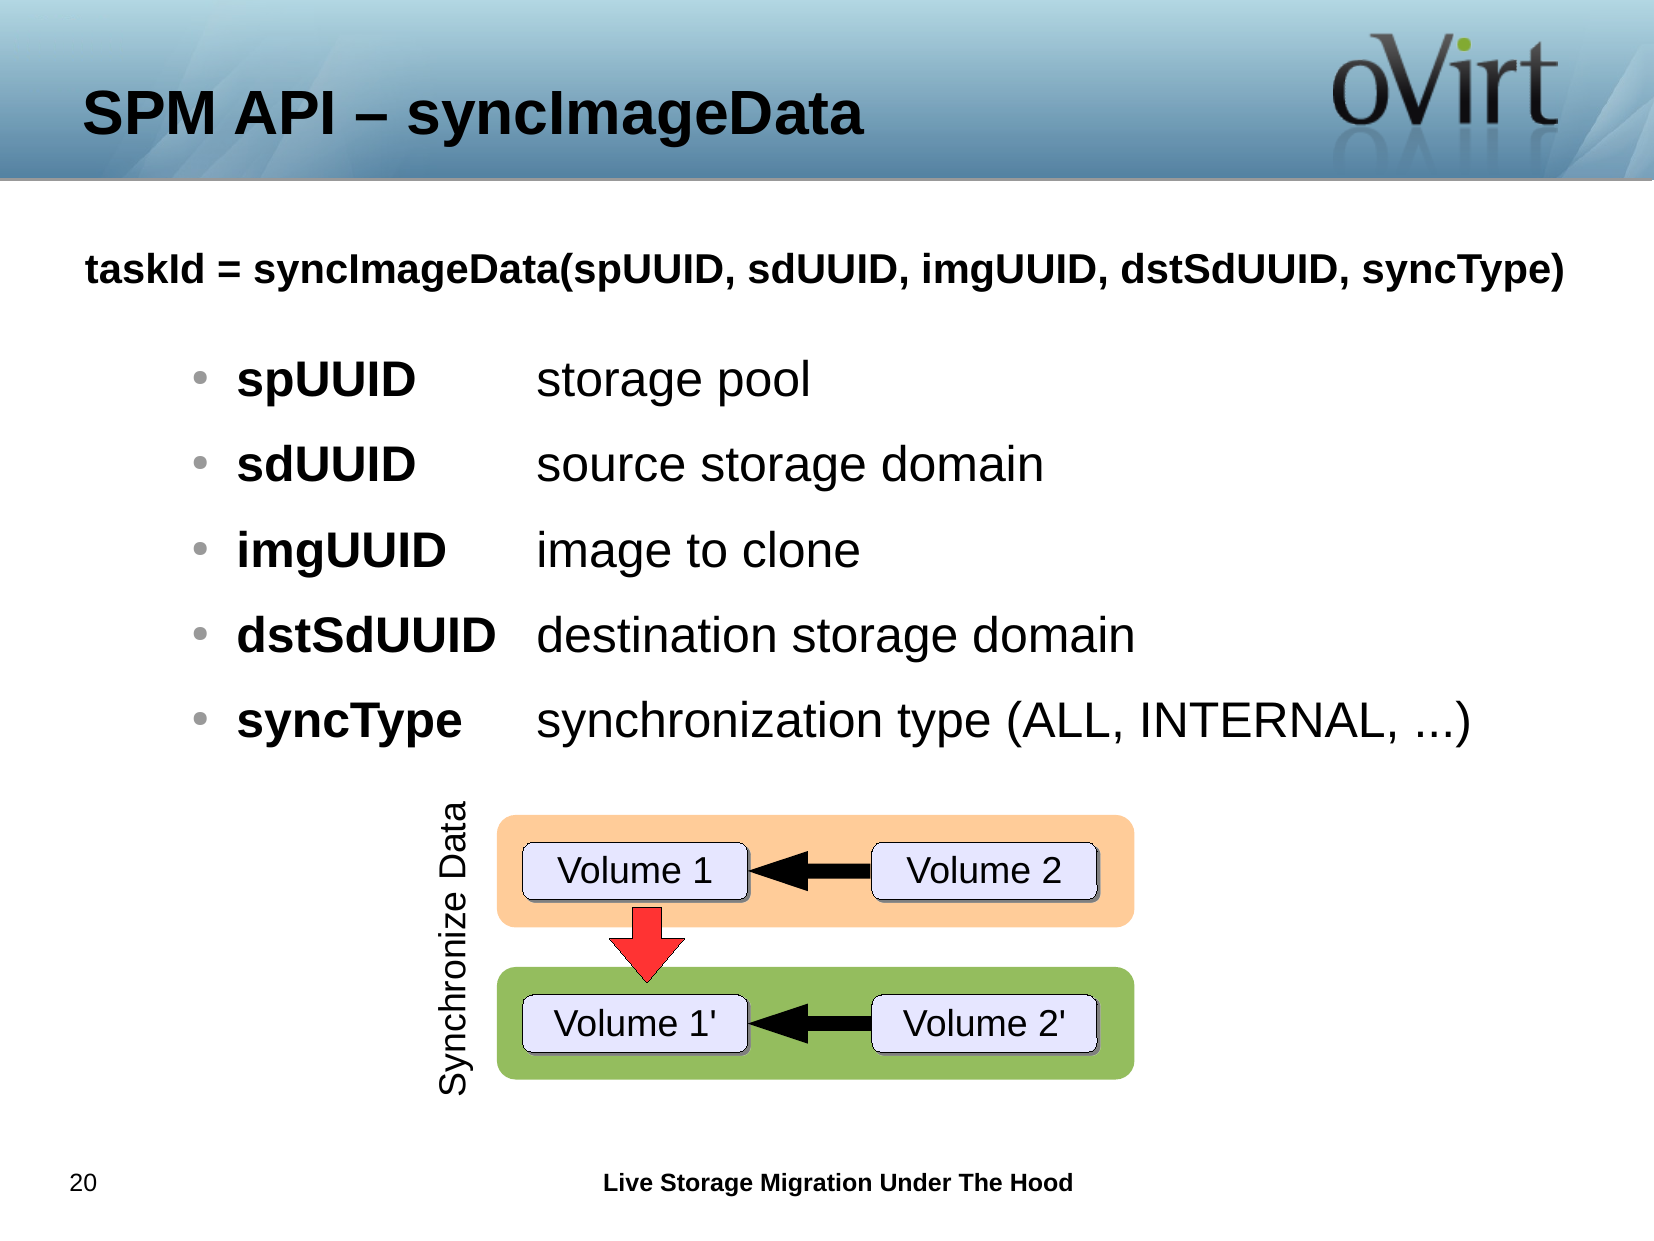

# SPM API – syncImageData
taskId = syncImageData(spUUID, sdUUID, imgUUID, dstSdUUID, syncType)
spUUID		storage pool
sdUUID		source storage domain
imgUUID		image to clone
dstSdUUID	destination storage domain
syncType	synchronization type (ALL, INTERNAL, ...)
Volume 1
Volume 2
Synchronize Data
Volume 1'
Volume 2'